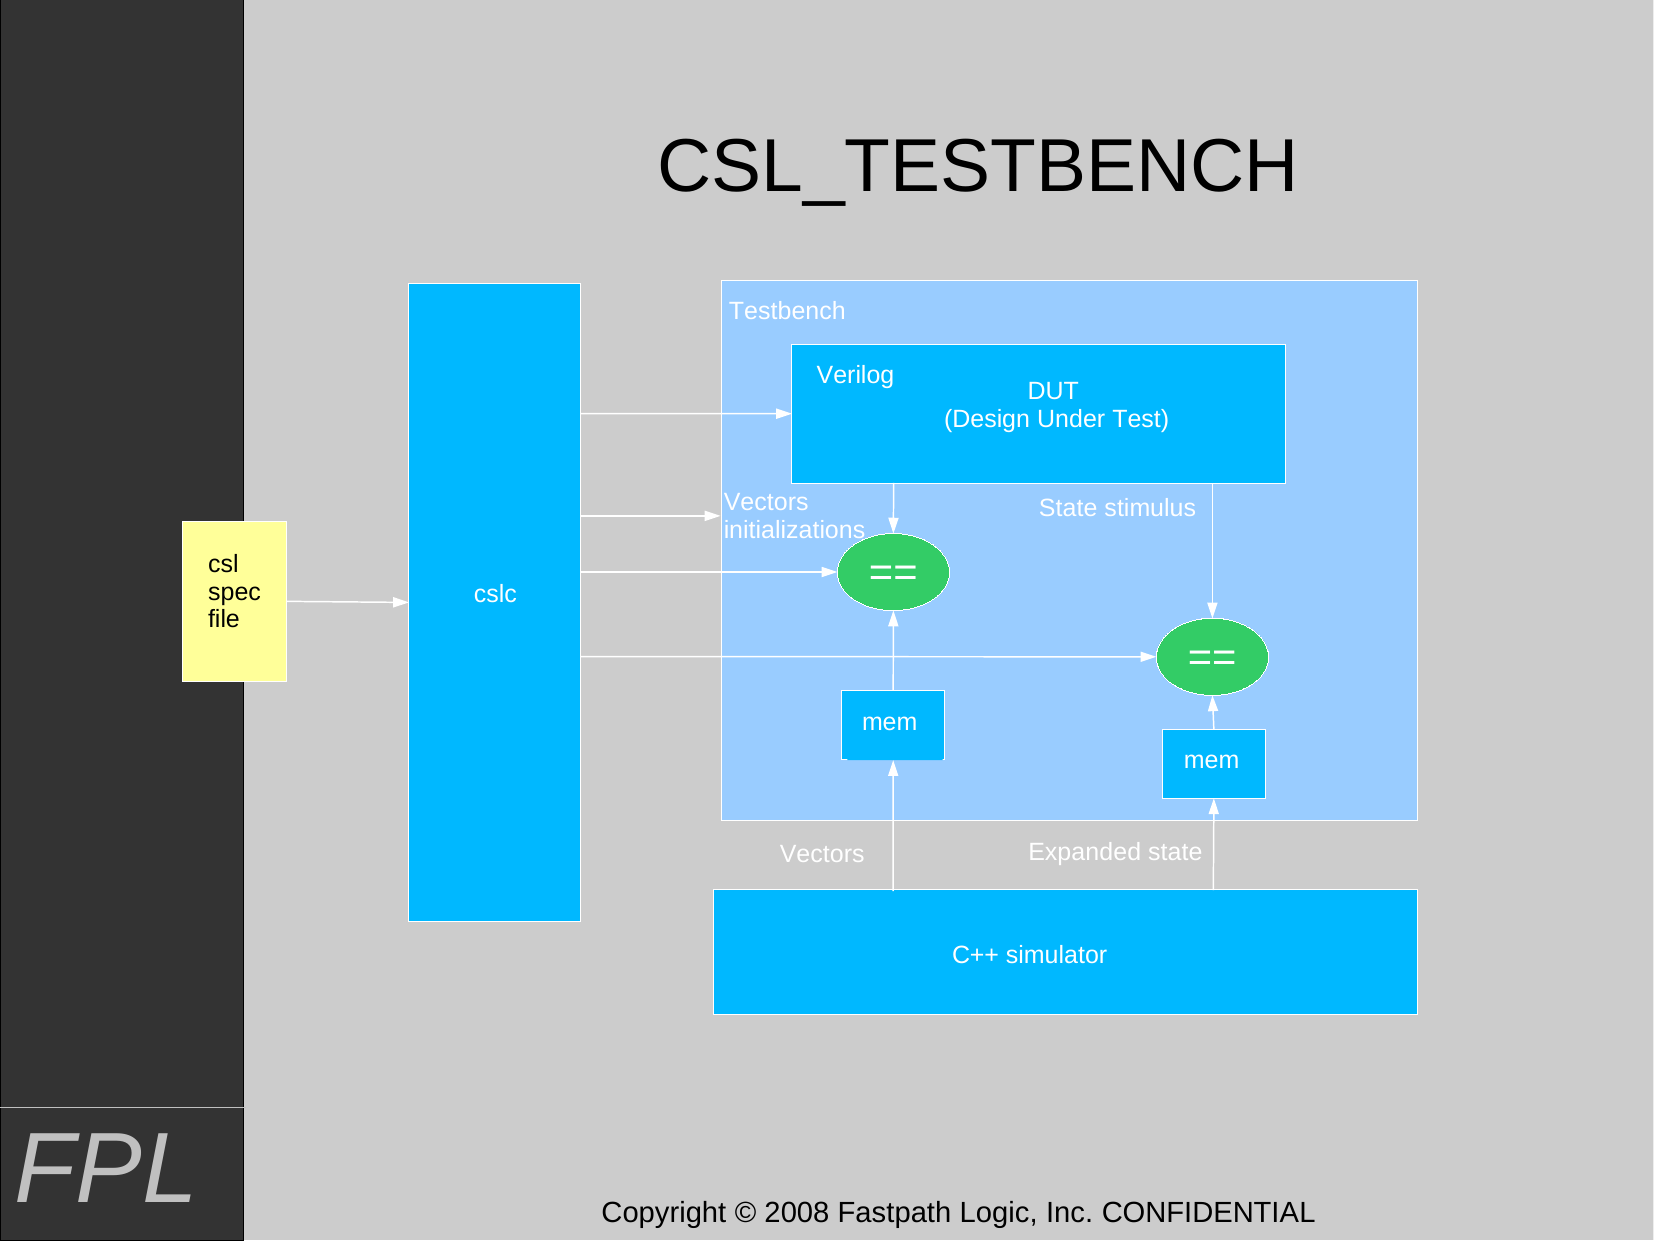

# CSL_TESTBENCH
Testbench
Verilog
DUT
(Design Under Test)
Vectors initializations
State stimulus
==
csl spec file
cslc
==
mem
mem
Expanded state
Vectors
C++ simulator